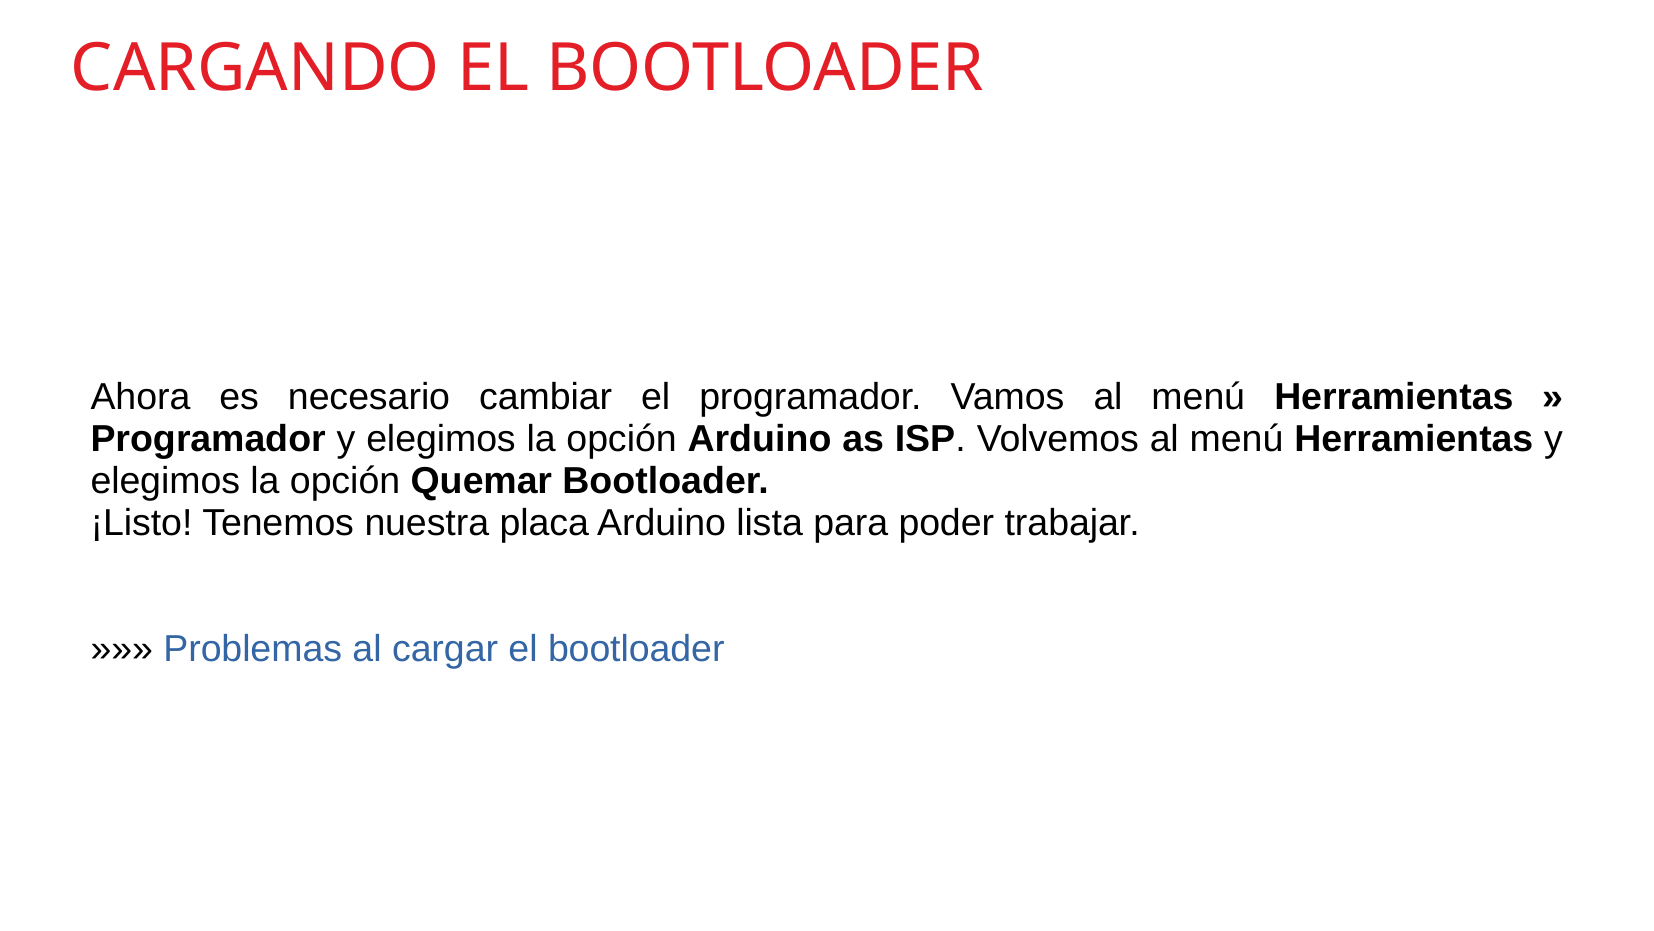

# CARGANDO EL BOOTLOADER
Ahora es necesario cambiar el programador. Vamos al menú Herramientas » Programador y elegimos la opción Arduino as ISP. Volvemos al menú Herramientas y elegimos la opción Quemar Bootloader.
¡Listo! Tenemos nuestra placa Arduino lista para poder trabajar.
»»» Problemas al cargar el bootloader